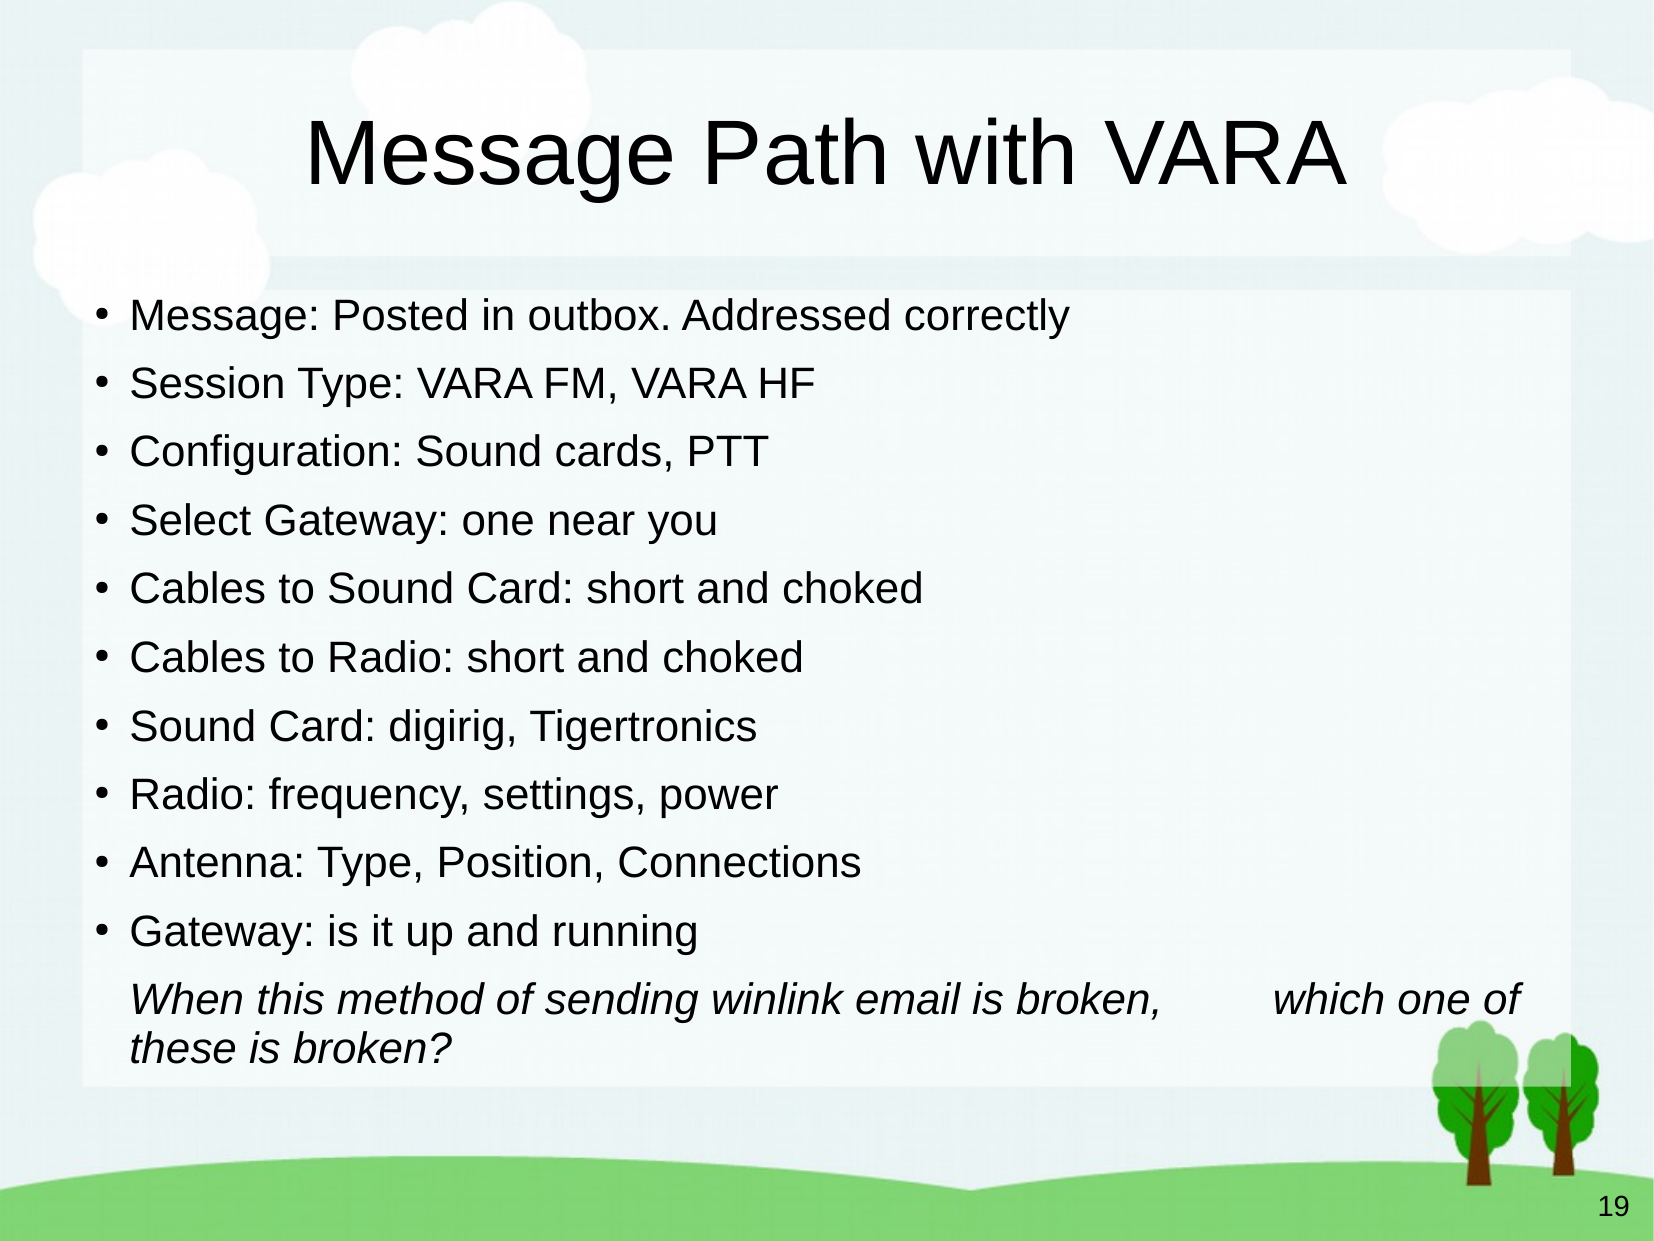

# Message Path with VARA
Message: Posted in outbox. Addressed correctly
Session Type: VARA FM, VARA HF
Configuration: Sound cards, PTT
Select Gateway: one near you
Cables to Sound Card: short and choked
Cables to Radio: short and choked
Sound Card: digirig, Tigertronics
Radio: frequency, settings, power
Antenna: Type, Position, Connections
Gateway: is it up and running
When this method of sending winlink email is broken, which one of these is broken?
19